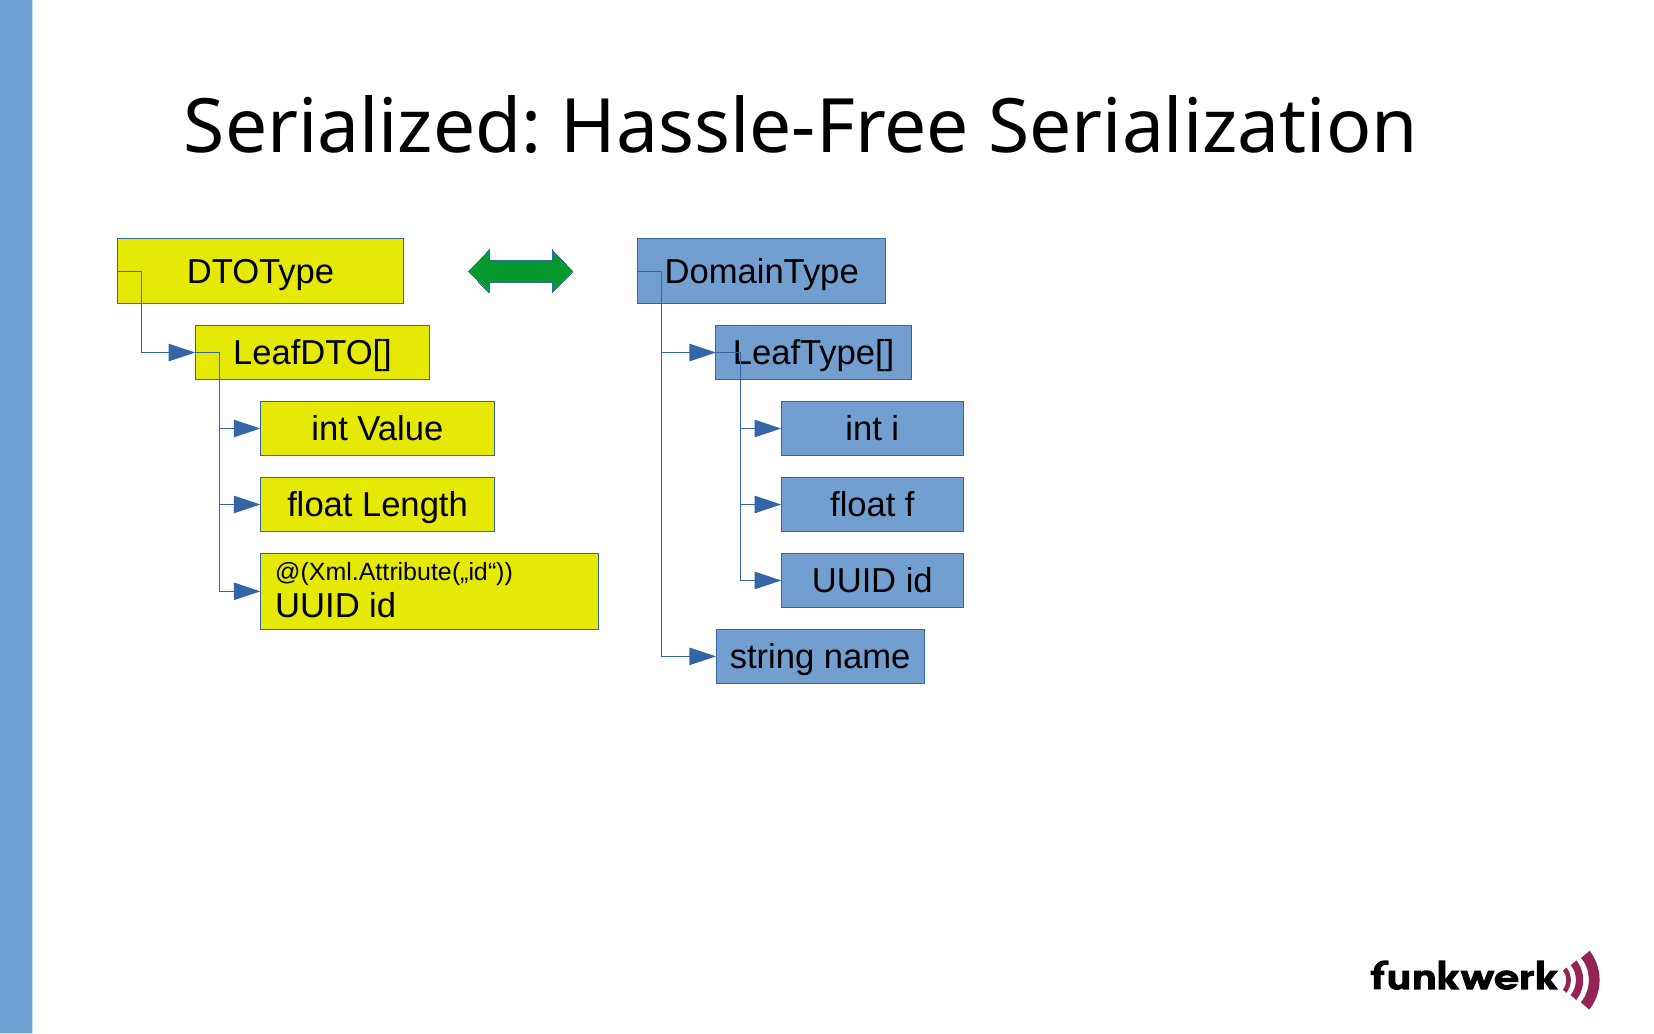

Serialized: Hassle-Free Serialization
DTOType
DomainType
LeafDTO[]
LeafType[]
int Value
int i
float Length
float f
@(Xml.Attribute(„id“))
UUID id
UUID id
string name